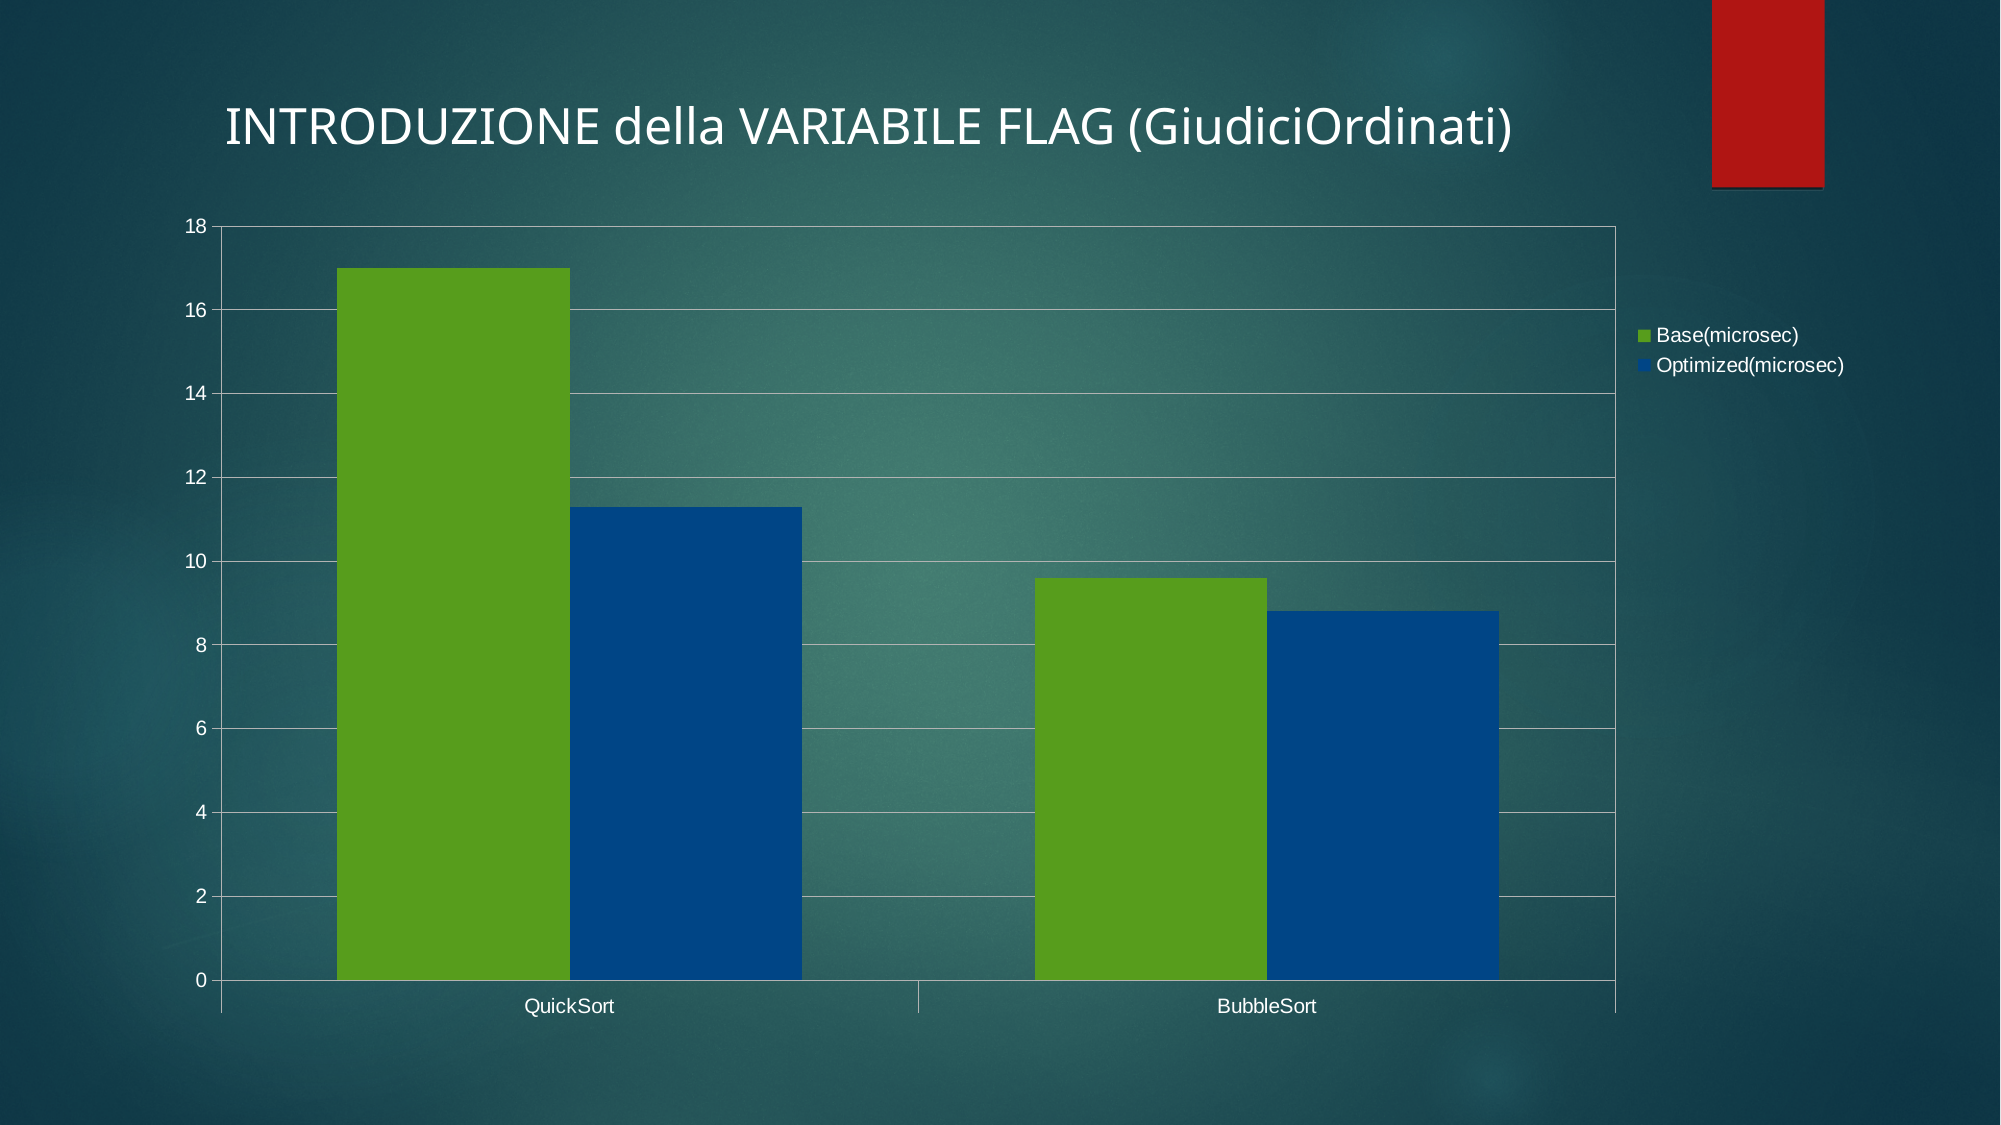

# INTRODUZIONE della VARIABILE FLAG (GiudiciOrdinati)
### Chart
| Category | Base(microsec) | Optimized(microsec) |
|---|---|---|
| QuickSort | 17.0 | 11.3 |
| BubbleSort | 9.6 | 8.8 |